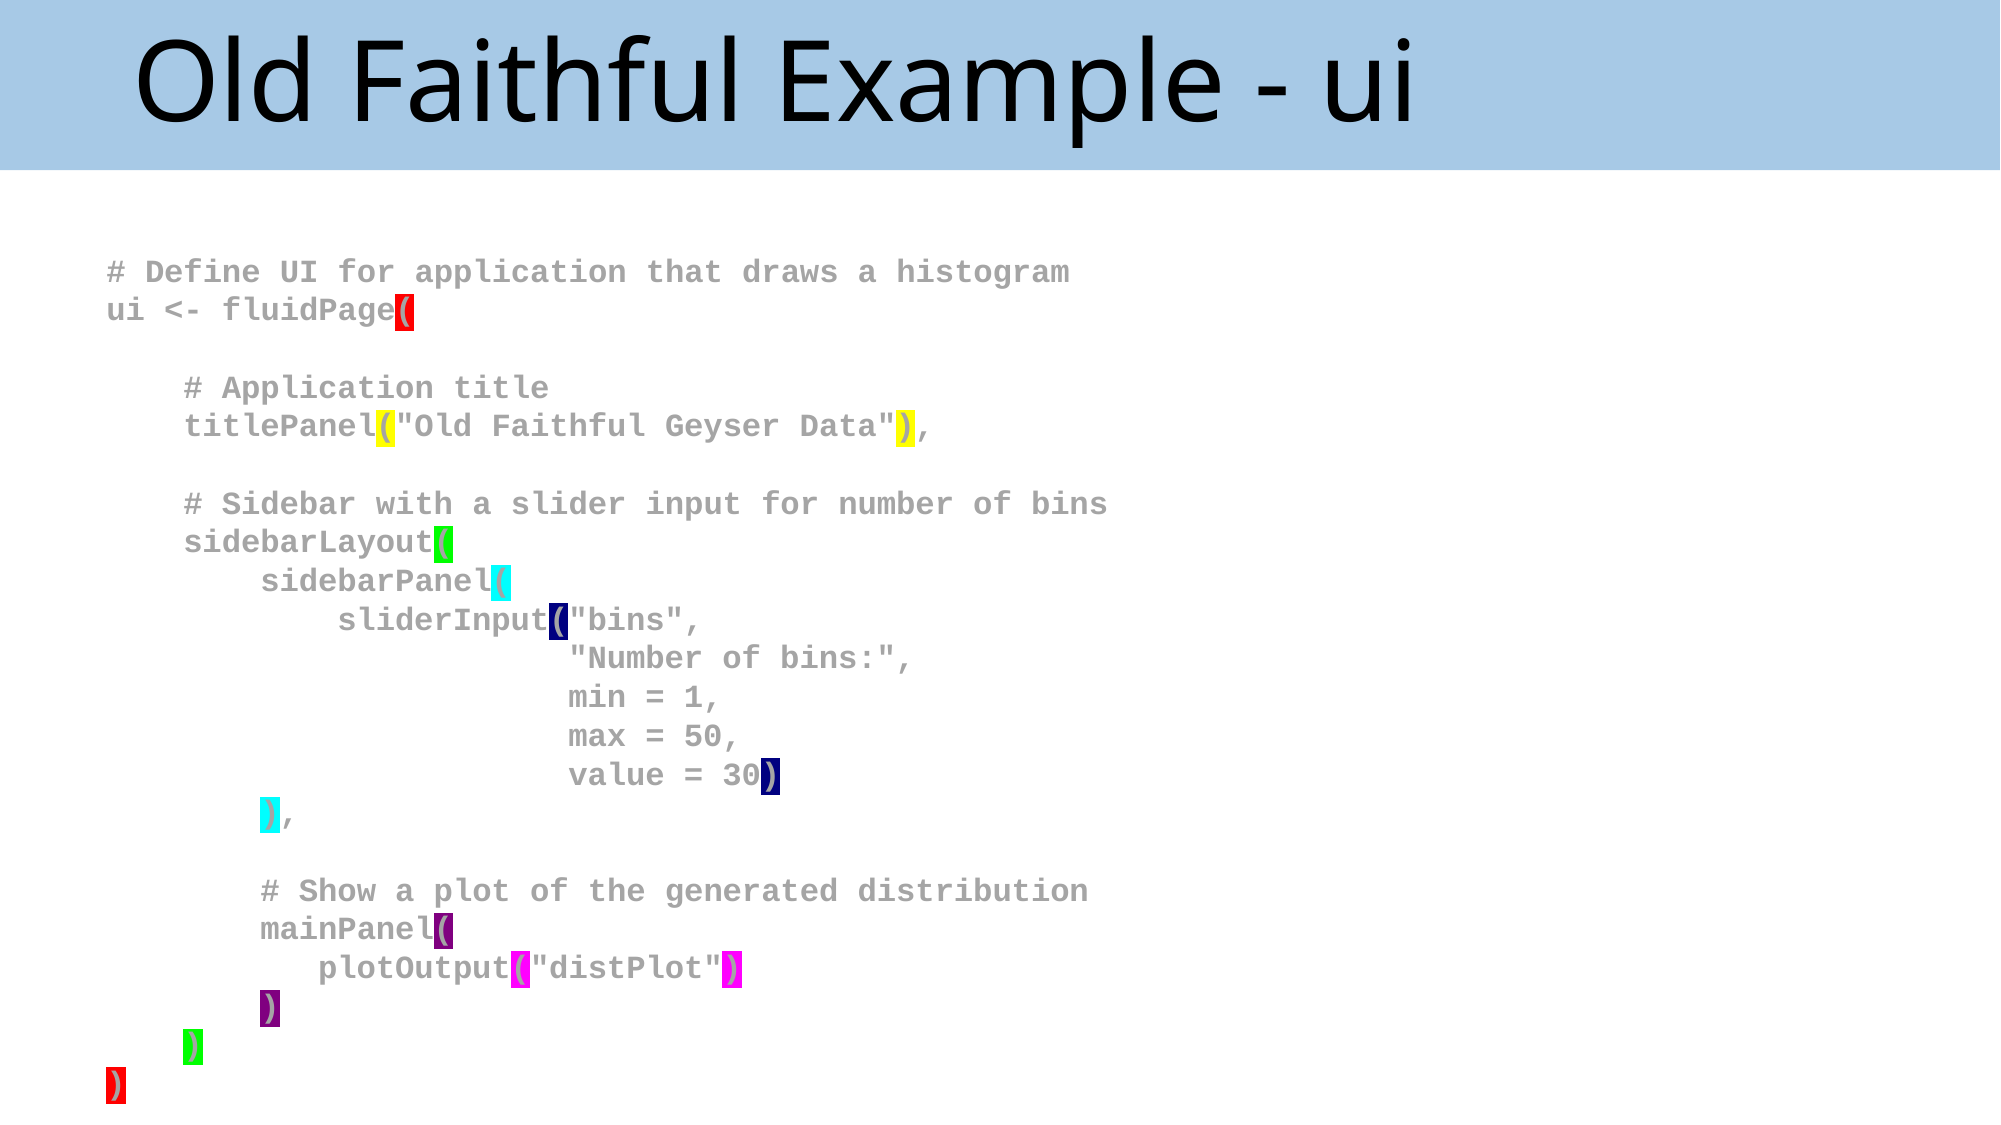

Old Faithful Example - ui
# # Define UI for application that draws a histogram
ui <- fluidPage(
 # Application title
 titlePanel("Old Faithful Geyser Data"),
 # Sidebar with a slider input for number of bins
 sidebarLayout(
 sidebarPanel(
 sliderInput("bins",
 "Number of bins:",
 min = 1,
 max = 50,
 value = 30)
 ),
 # Show a plot of the generated distribution
 mainPanel(
 plotOutput("distPlot")
 )
 )
)